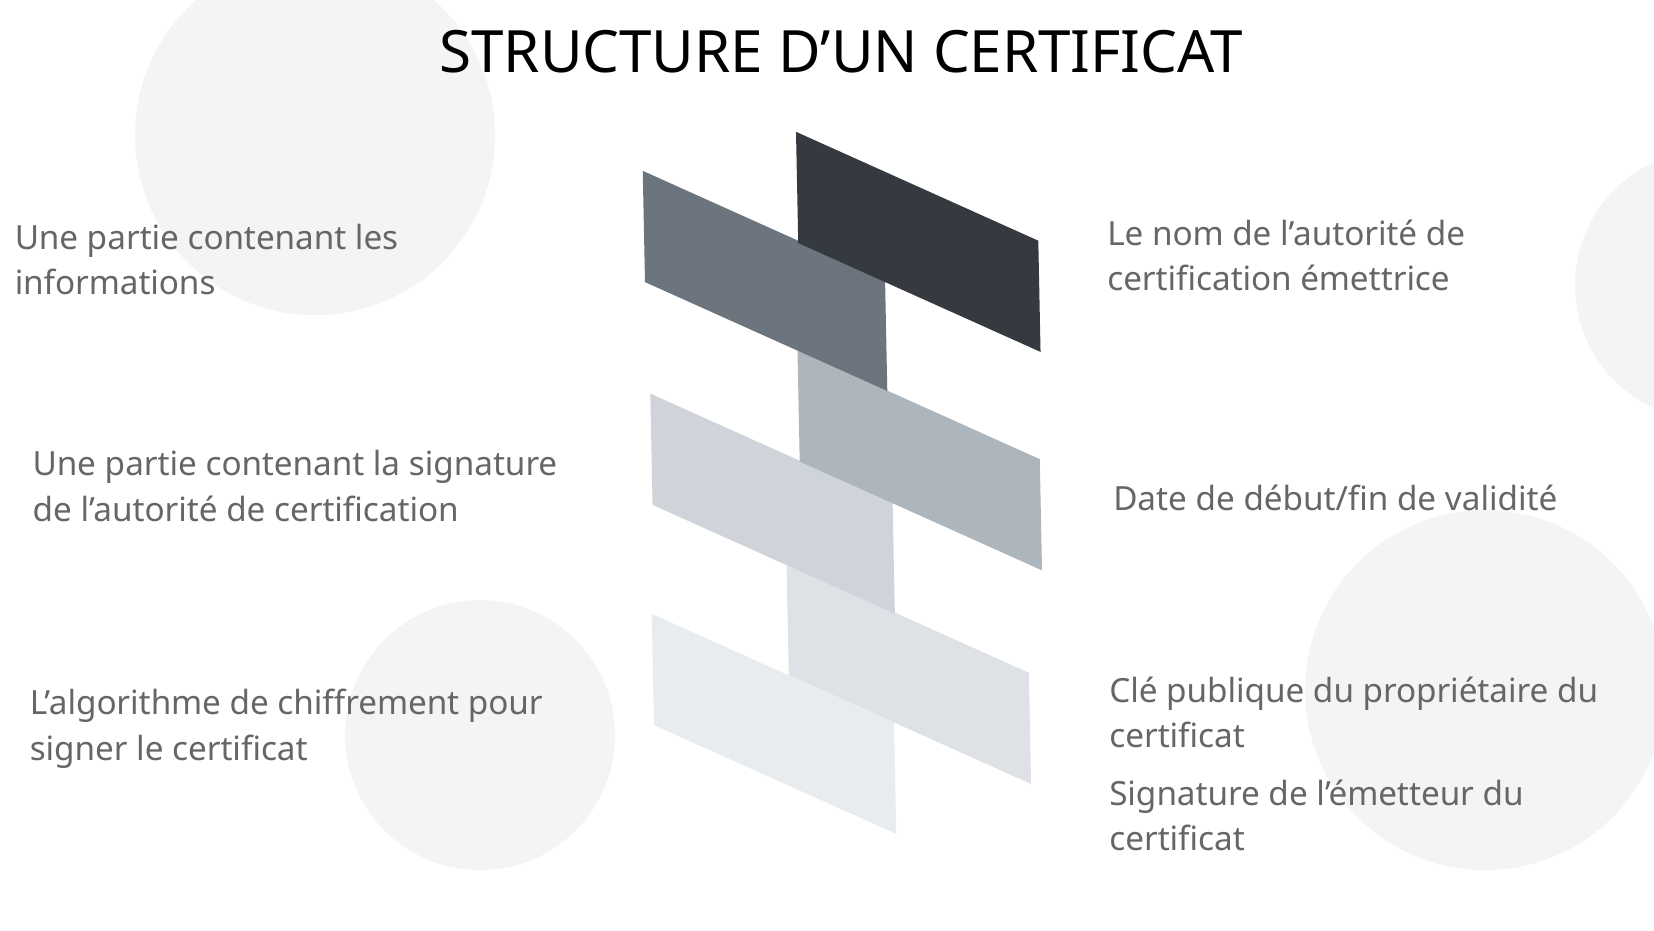

STRUCTURE D’UN CERTIFICAT
Le nom de l’autorité de certification émettrice
Une partie contenant les informations
Une partie contenant la signature de l’autorité de certification
Date de début/fin de validité
Clé publique du propriétaire du certificat
Signature de l’émetteur du certificat
L’algorithme de chiffrement pour signer le certificat